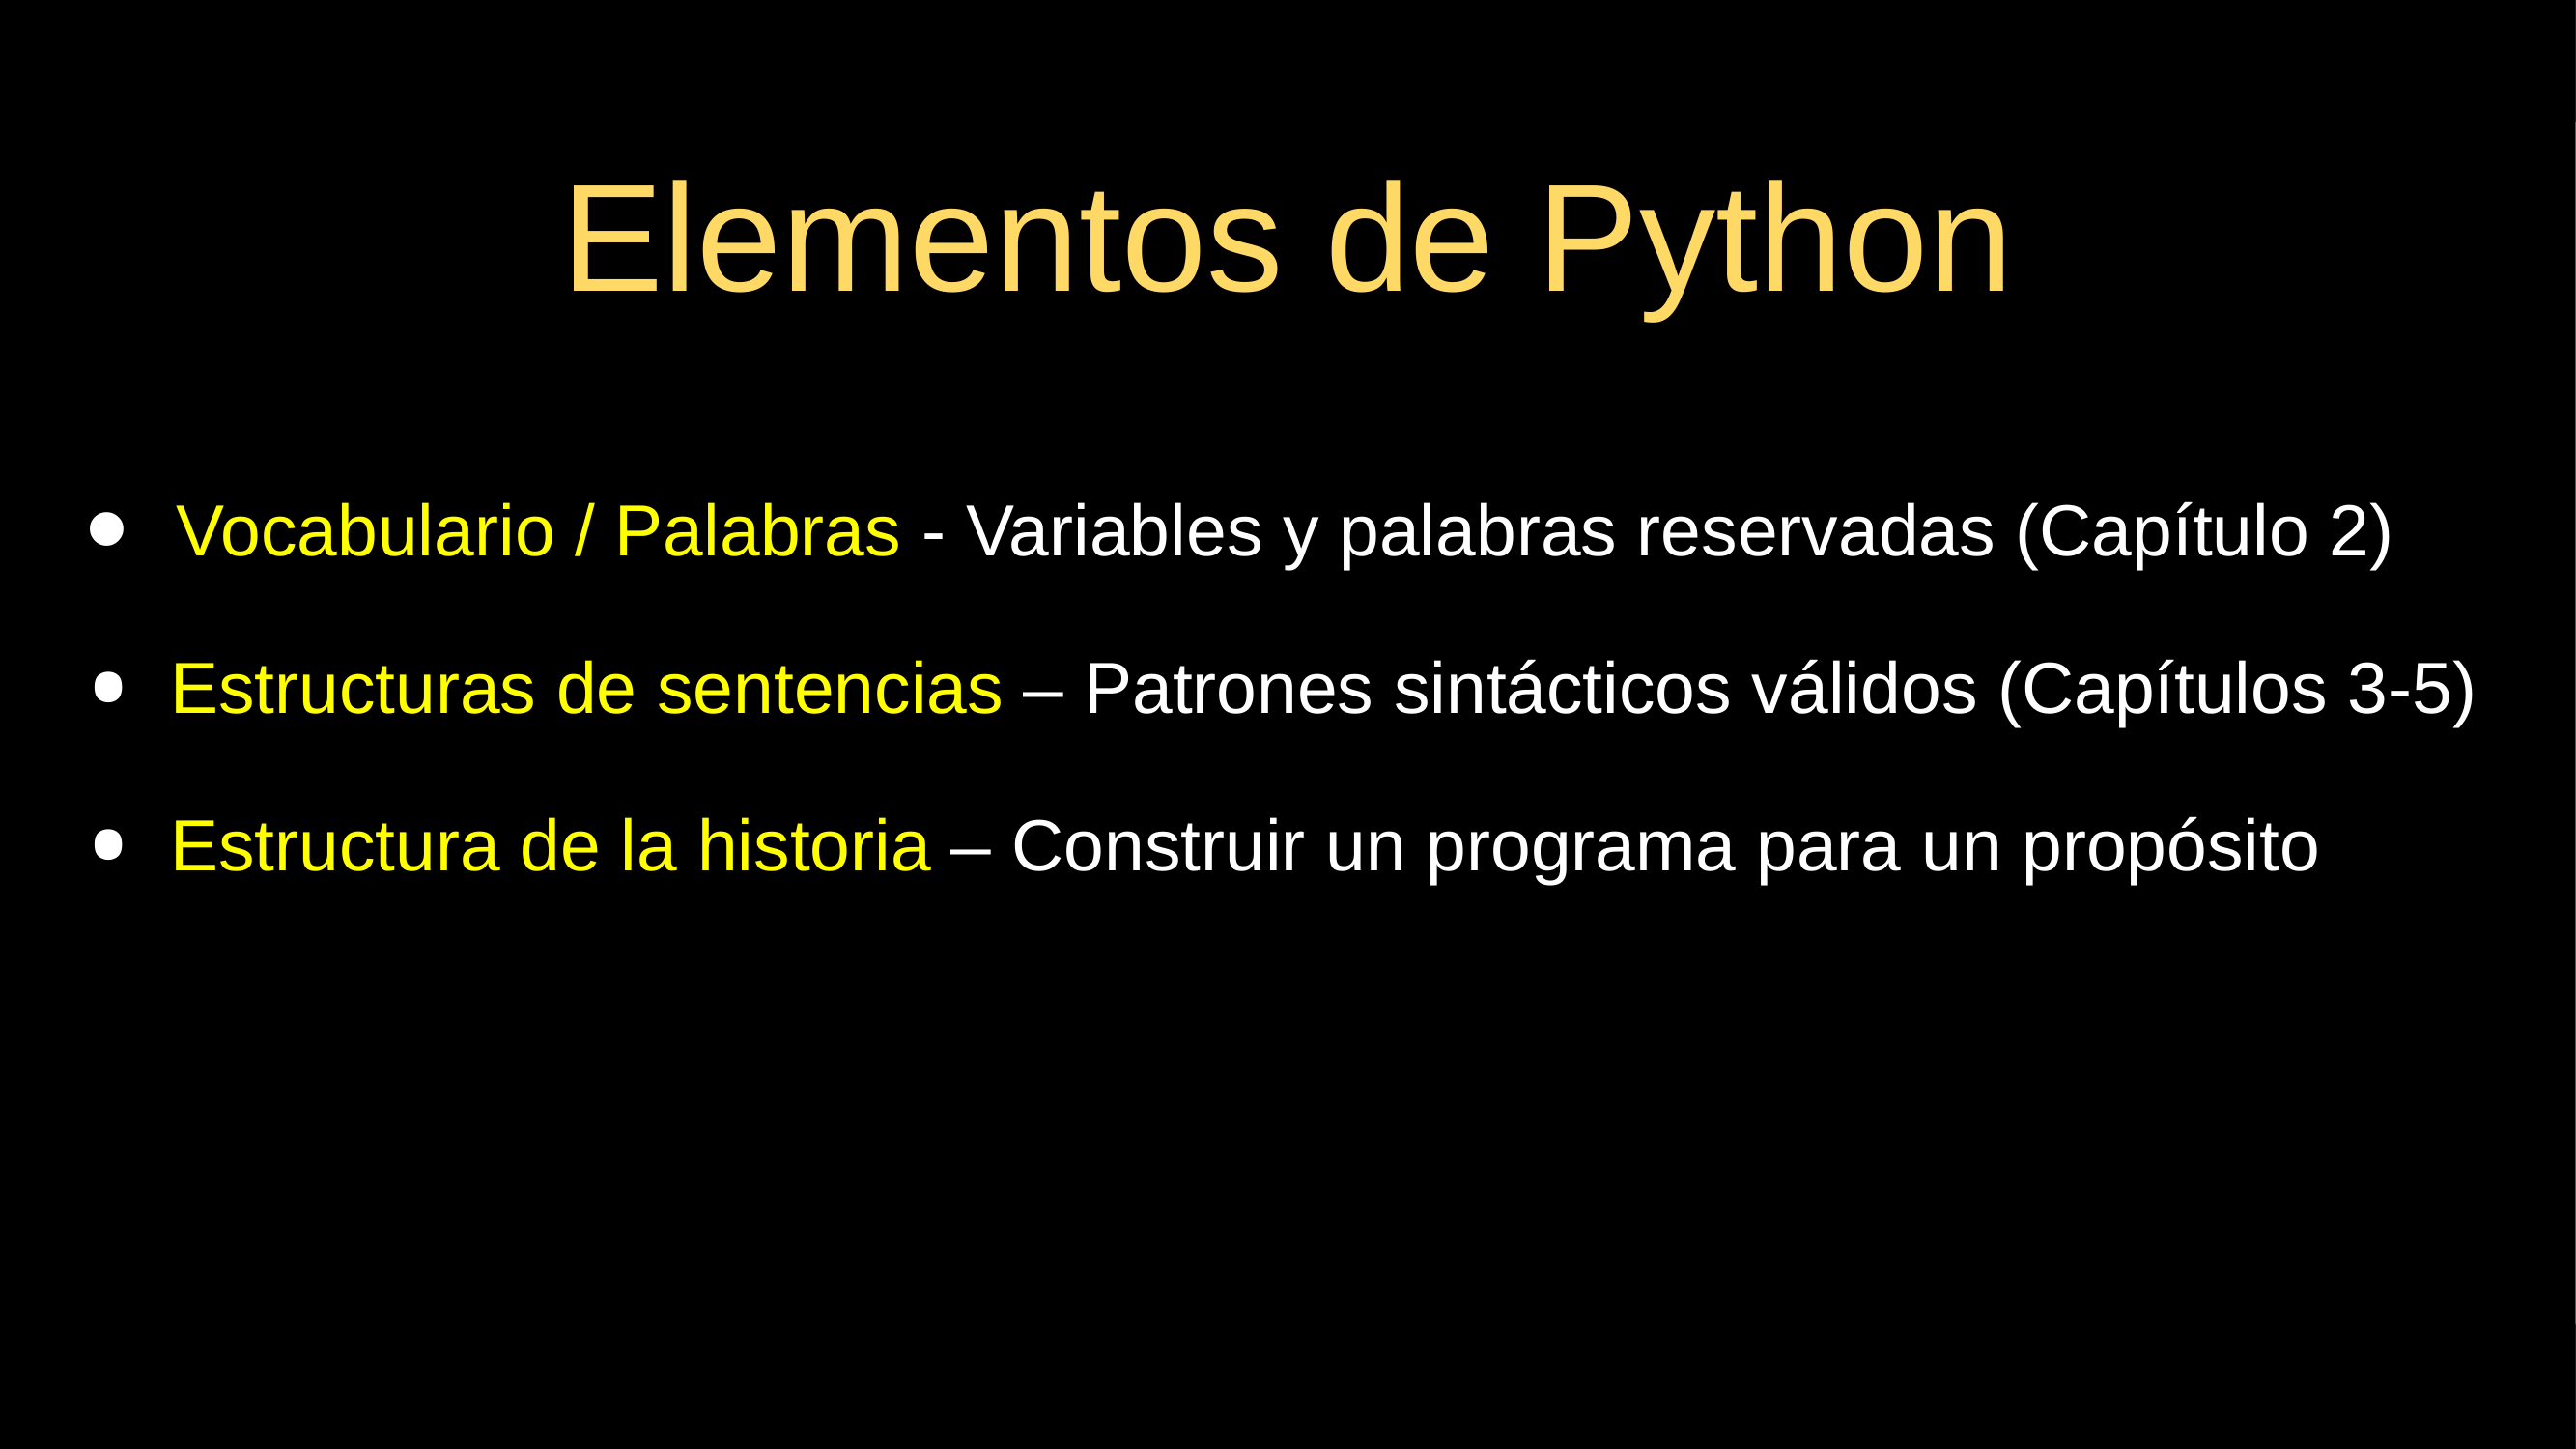

# Elementos de Python
Vocabulario / Palabras - Variables y palabras reservadas (Capítulo 2)
Estructuras de sentencias – Patrones sintácticos válidos (Capítulos 3-5)
Estructura de la historia – Construir un programa para un propósito